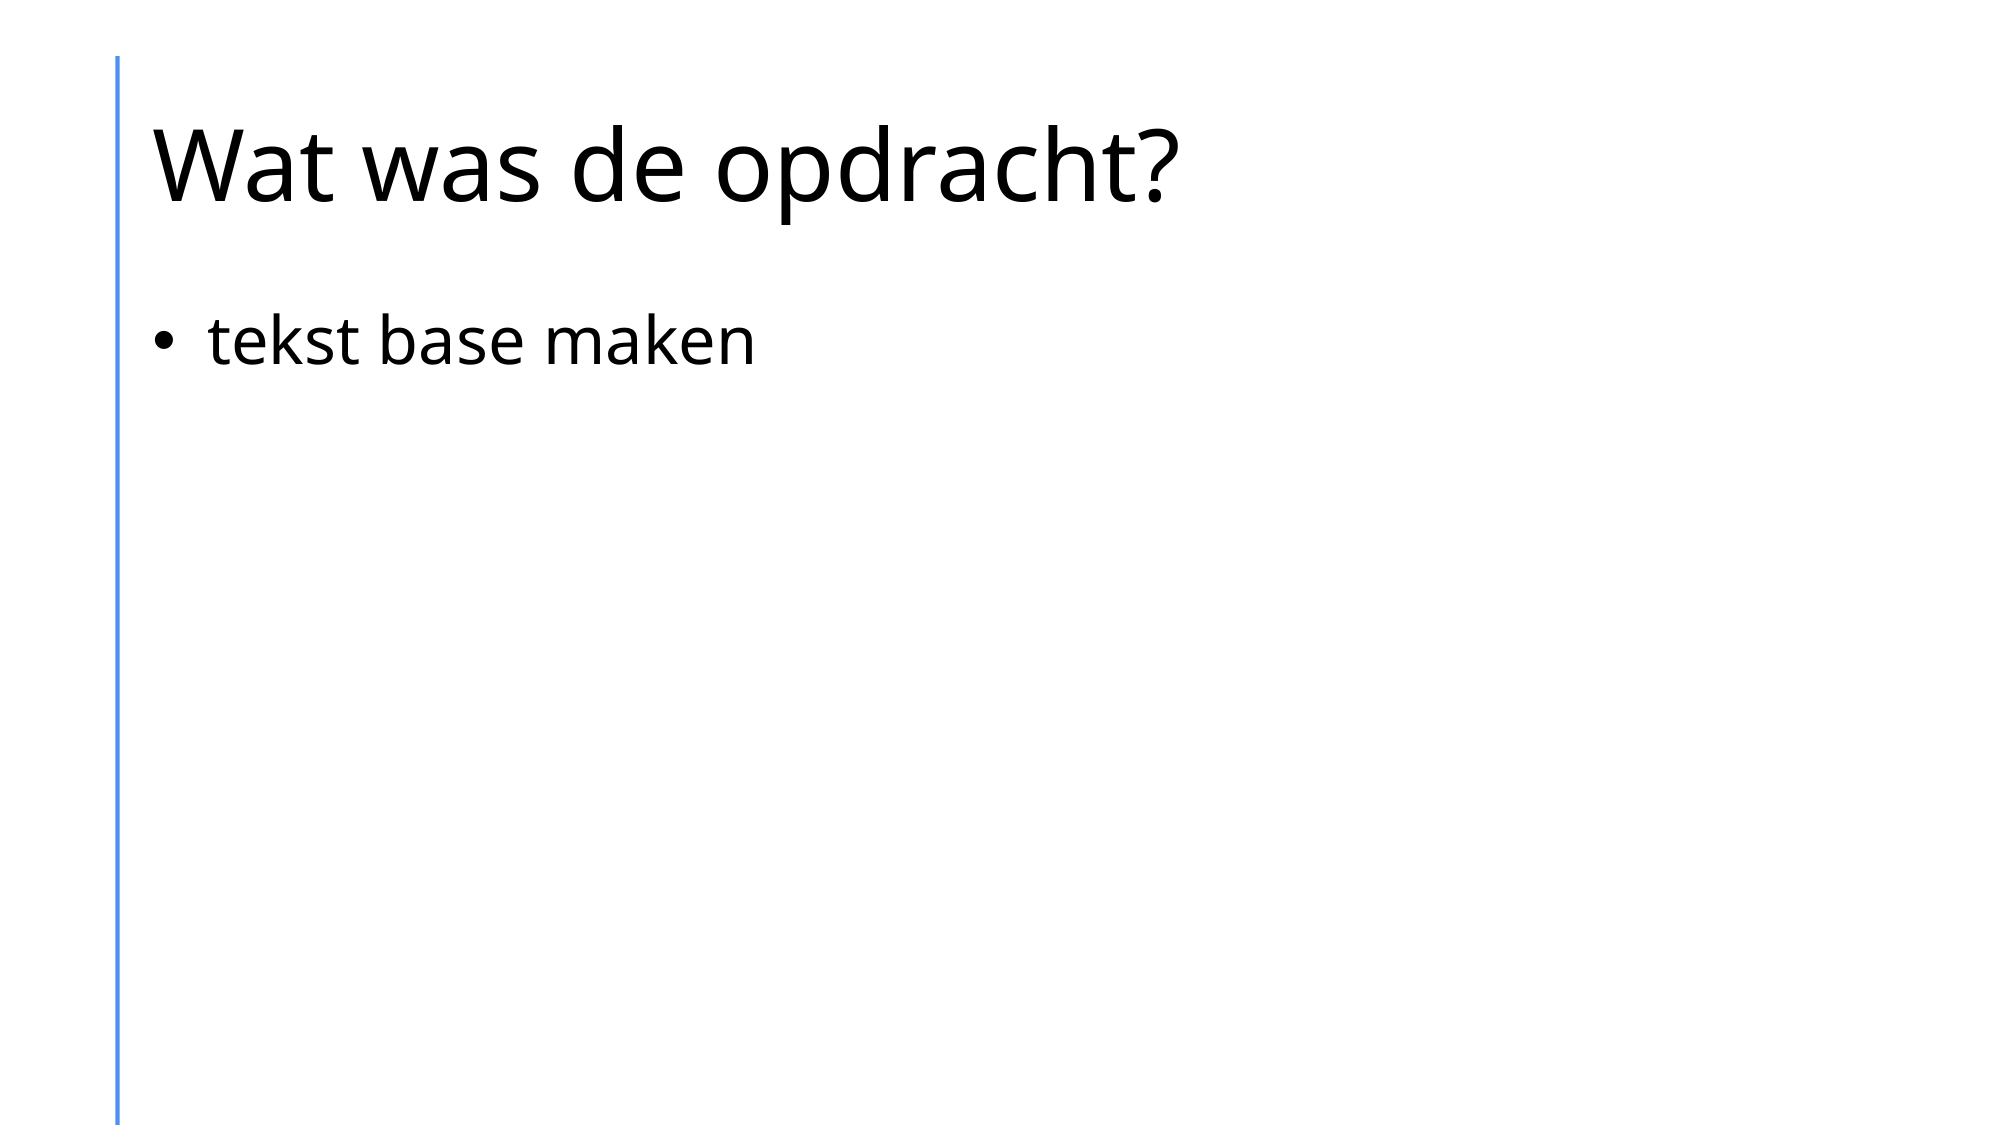

# Wat was de opdracht?
 tekst base maken